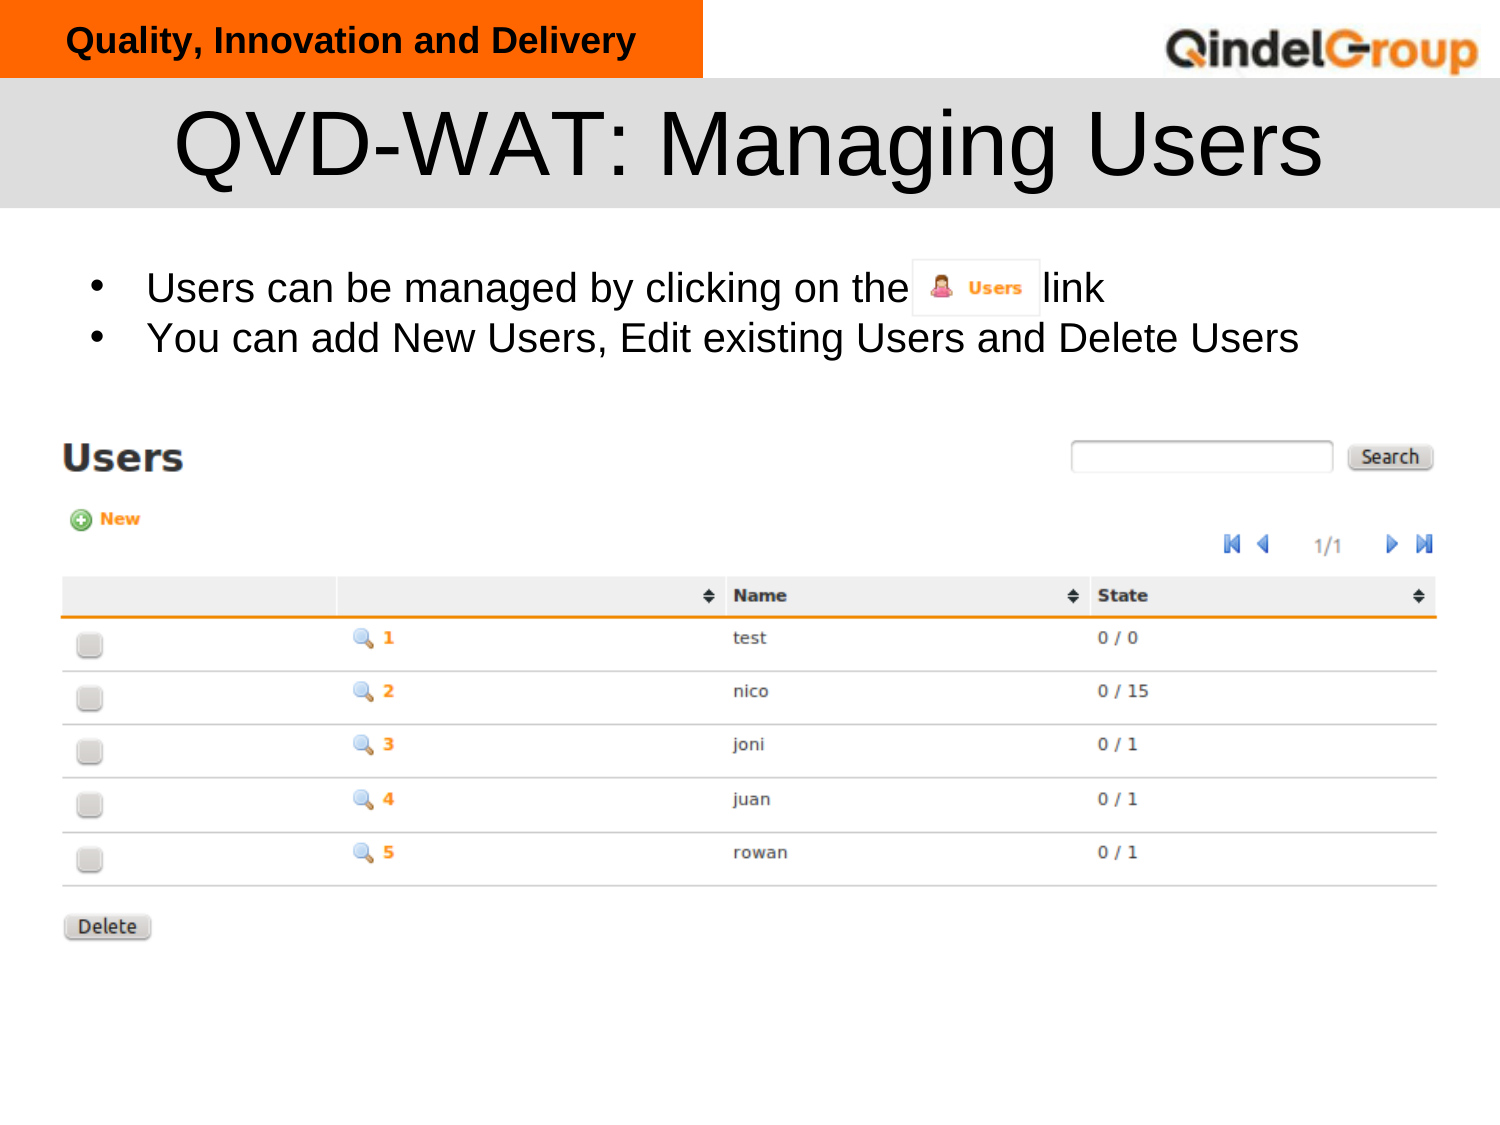

# QVD-WAT: Managing Users
Users can be managed by clicking on the Users link
You can add New Users, Edit existing Users and Delete Users